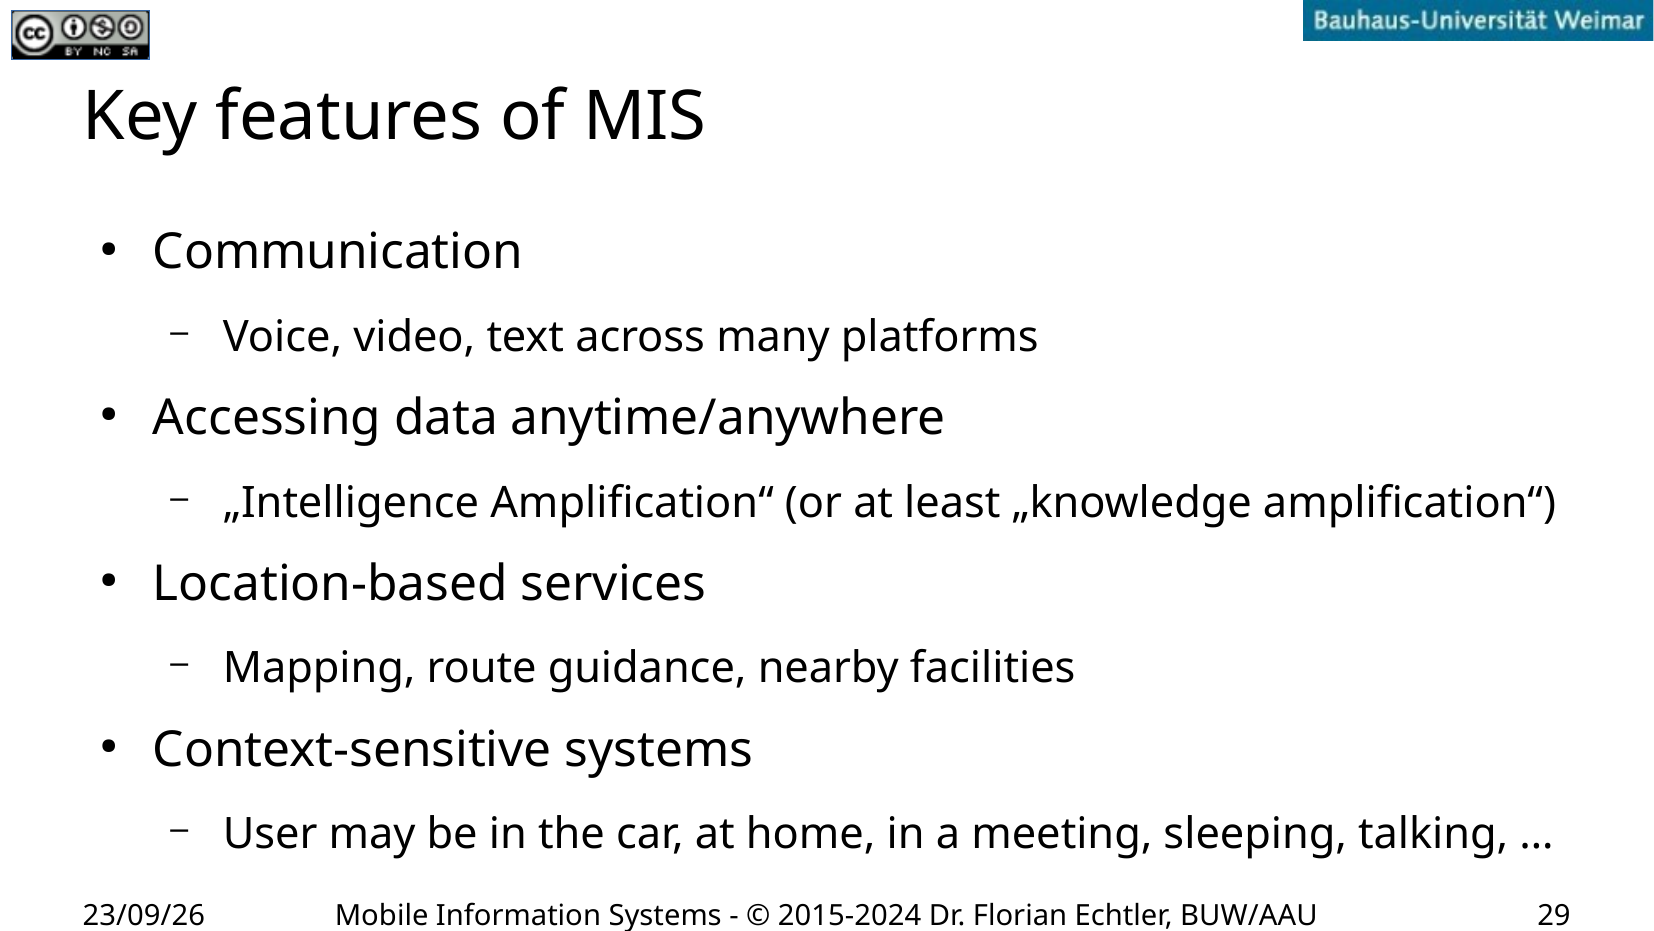

# Key features of MIS
Communication
Voice, video, text across many platforms
Accessing data anytime/anywhere
„Intelligence Amplification“ (or at least „knowledge amplification“)
Location-based services
Mapping, route guidance, nearby facilities
Context-sensitive systems
User may be in the car, at home, in a meeting, sleeping, talking, …
Mobile Information Systems - © 2015-2024 Dr. Florian Echtler, BUW/AAU
29